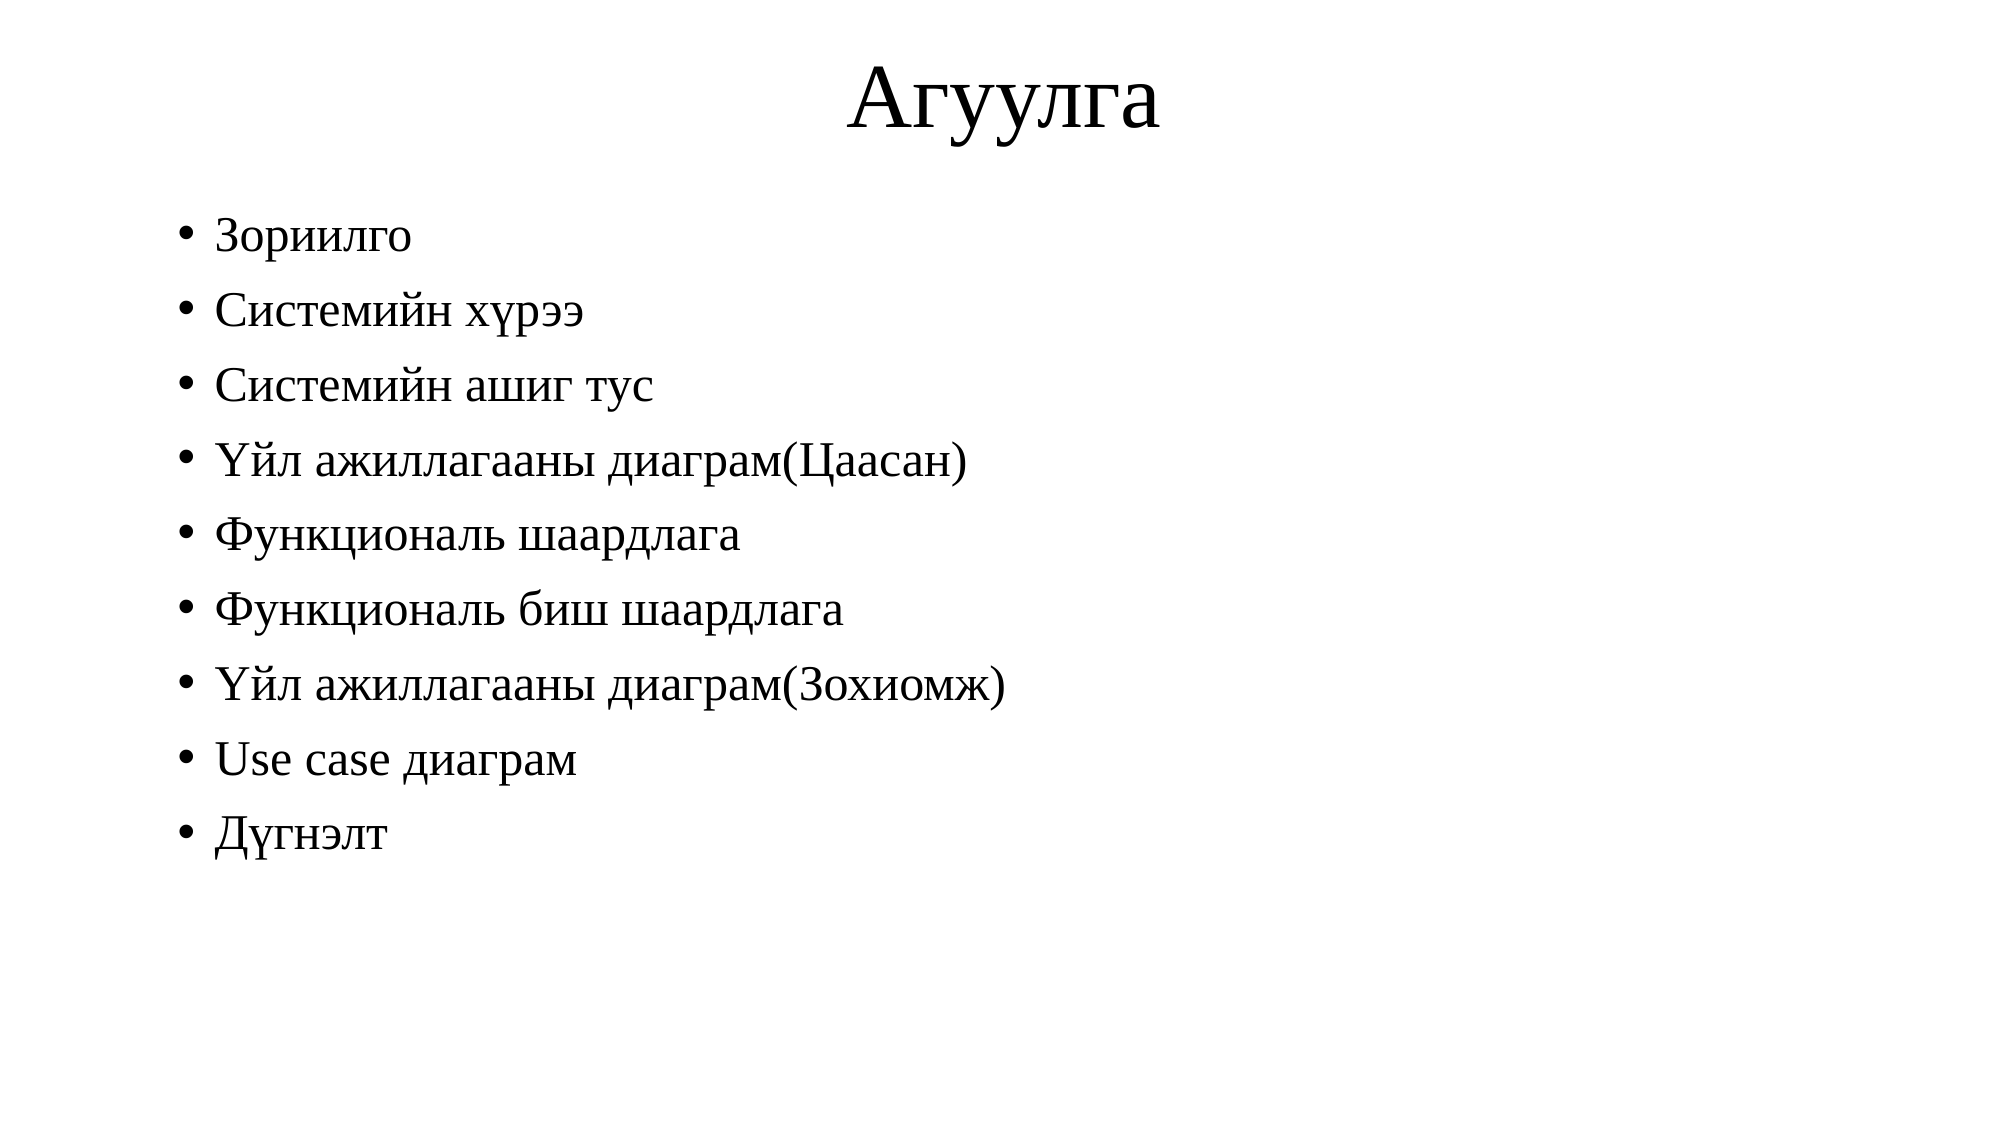

Агуулга
Зориилго
Системийн хүрээ
Системийн ашиг тус
Үйл ажиллагааны диаграм(Цаасан)
Функциональ шаардлага
Функциональ биш шаардлага
Үйл ажиллагааны диаграм(Зохиомж)
Use case диаграм
Дүгнэлт